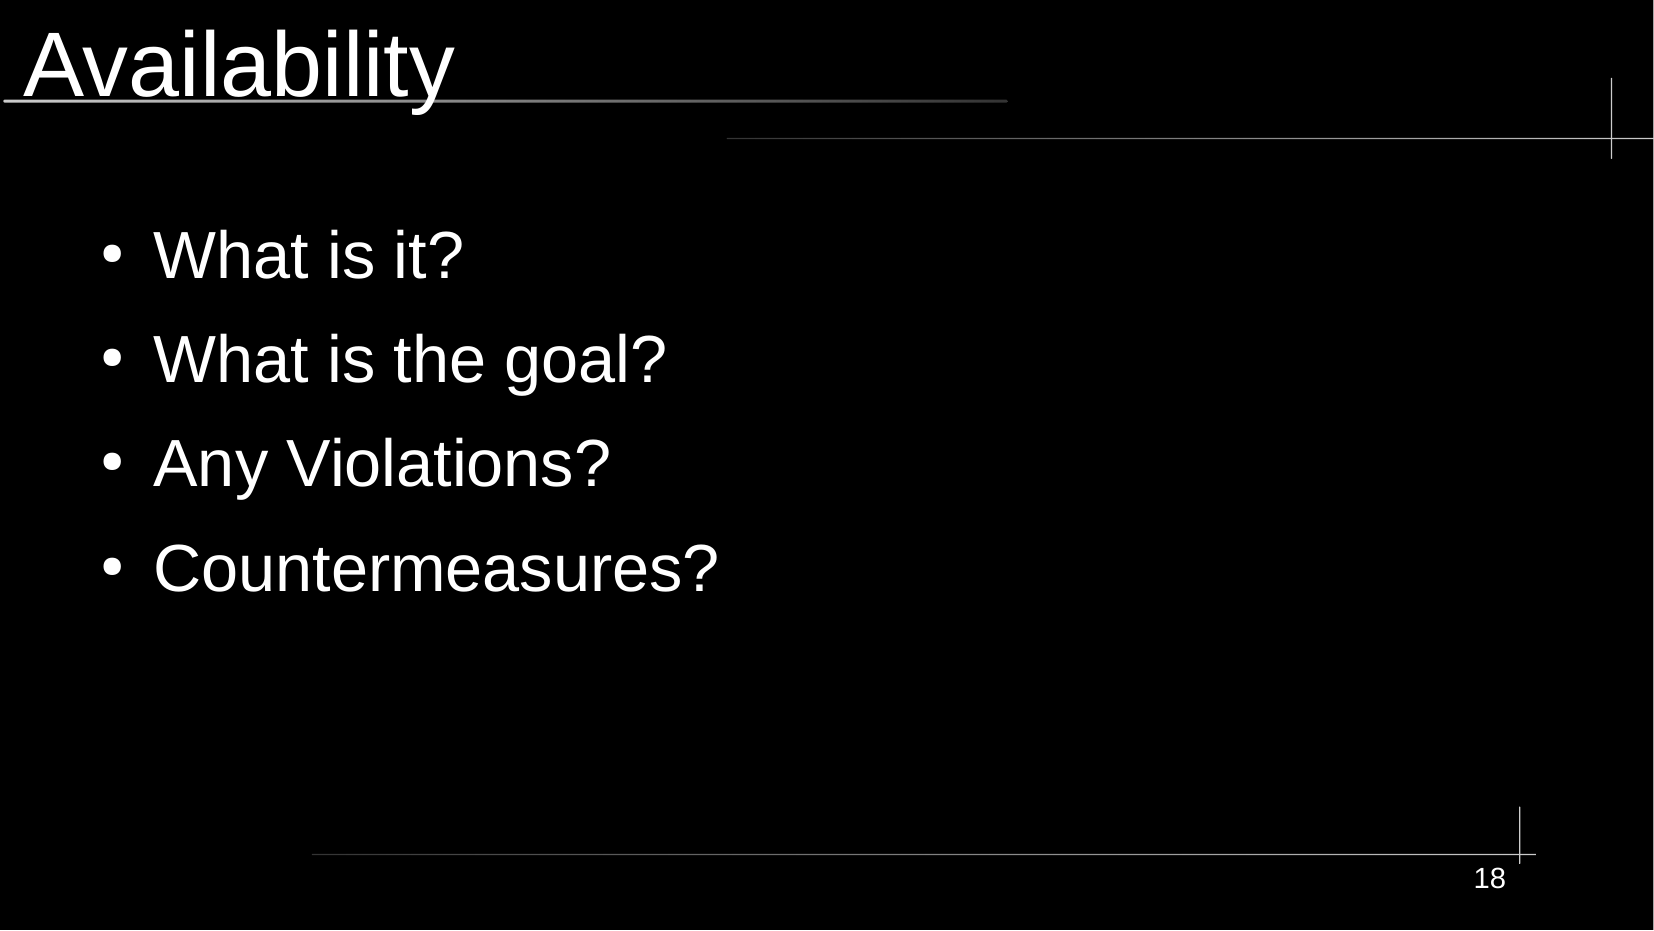

# Availability
What is it?
What is the goal?
Any Violations?
Countermeasures?
18